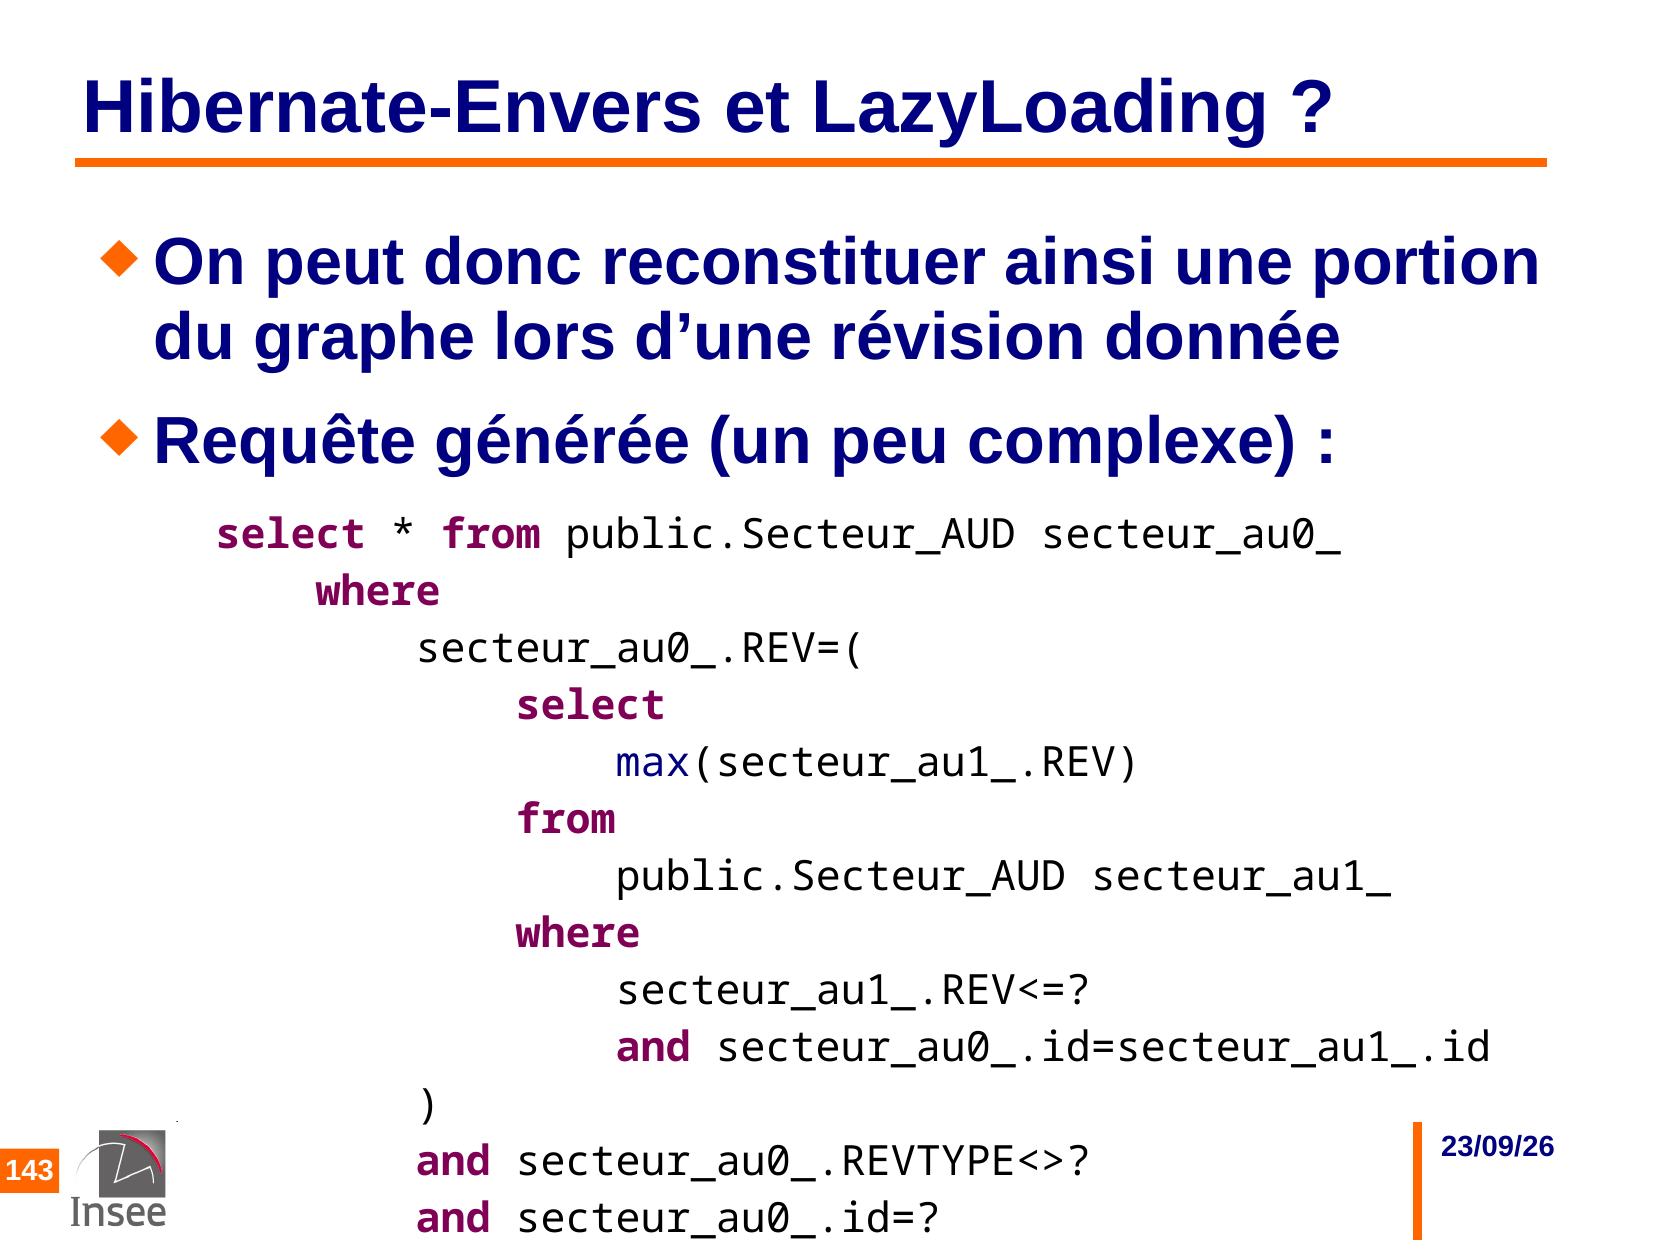

# Hibernate-Envers et LazyLoading ?
On peut donc reconstituer ainsi une portion du graphe lors d’une révision donnée
Requête générée (un peu complexe) :
select * from public.Secteur_AUD secteur_au0_
 where
 secteur_au0_.REV=(
 select
 max(secteur_au1_.REV)
 from
 public.Secteur_AUD secteur_au1_
 where
 secteur_au1_.REV<=?
 and secteur_au0_.id=secteur_au1_.id
 )
 and secteur_au0_.REVTYPE<>?
 and secteur_au0_.id=?
143